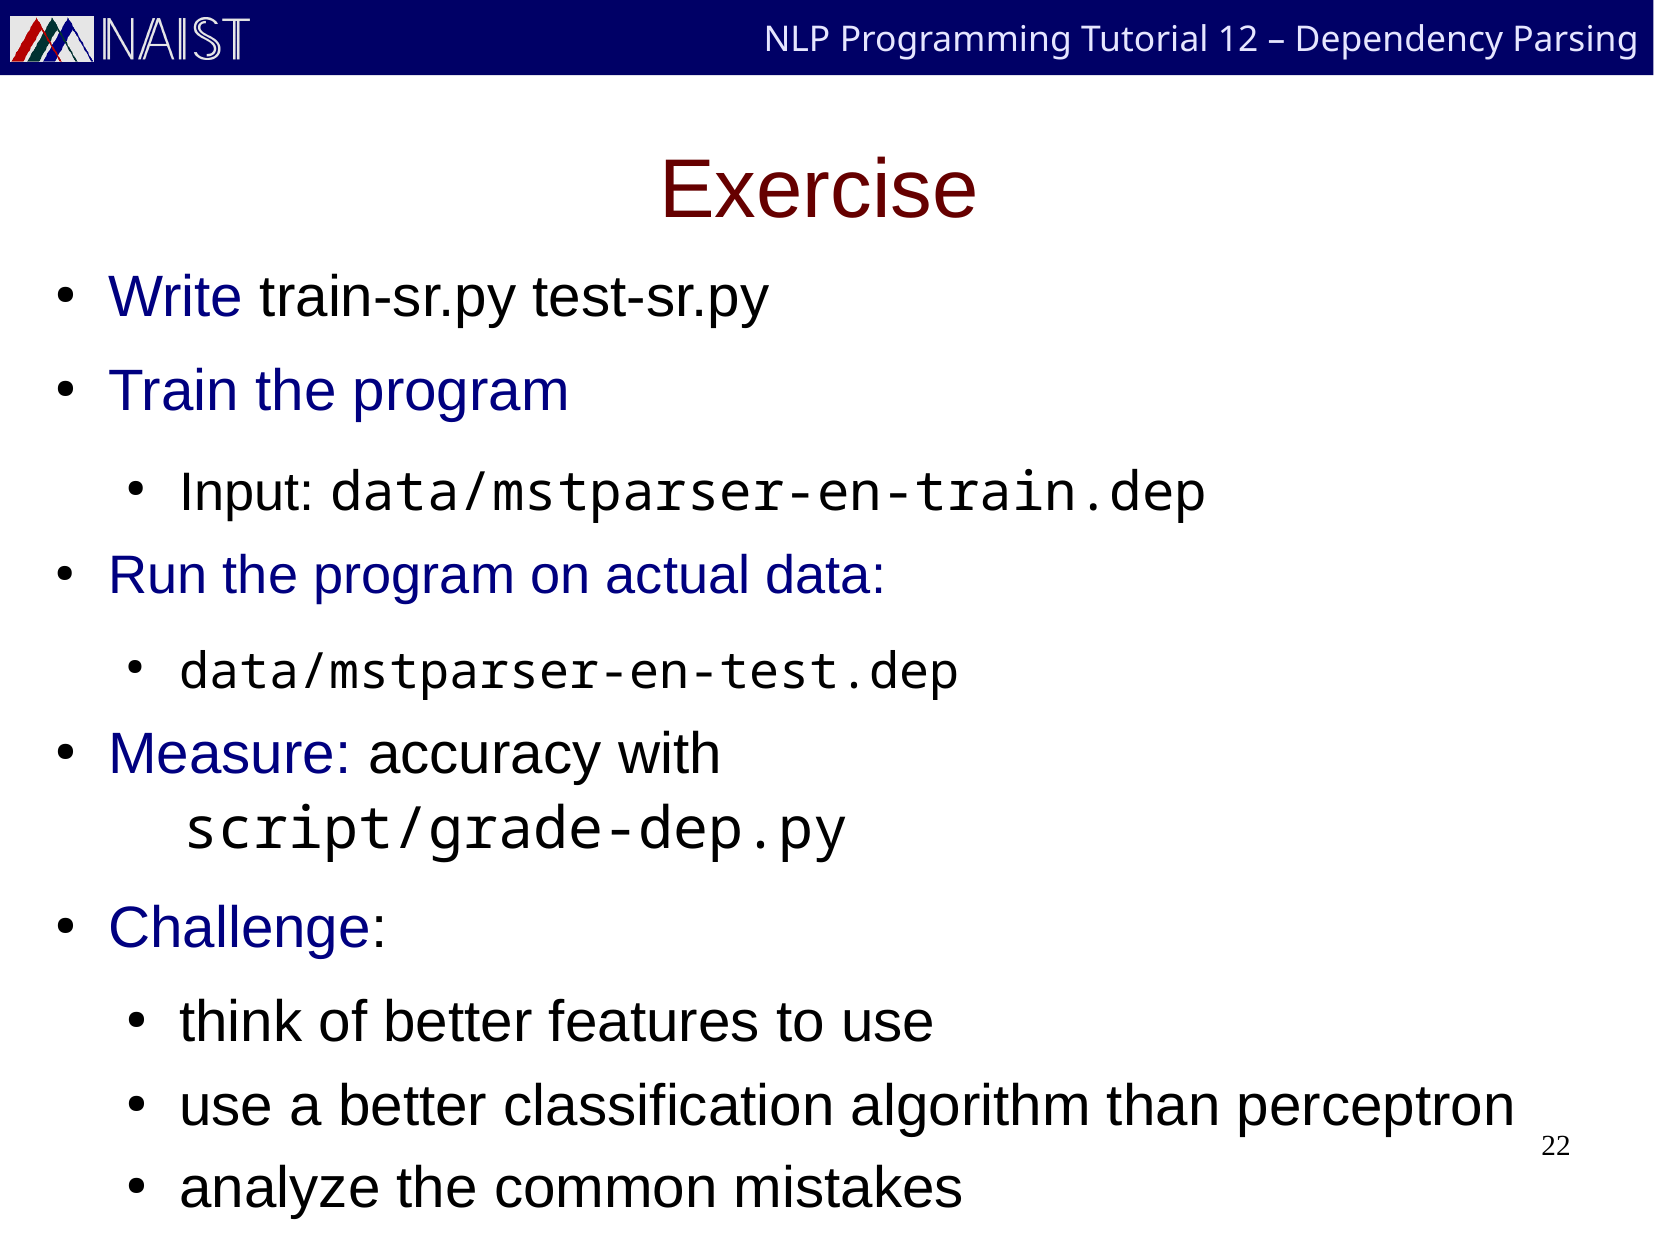

# Exercise
Write train-sr.py test-sr.py
Train the program
Input: data/mstparser-en-train.dep
Run the program on actual data:
data/mstparser-en-test.dep
Measure: accuracy with
	script/grade-dep.py
Challenge:
think of better features to use
use a better classification algorithm than perceptron
analyze the common mistakes
22